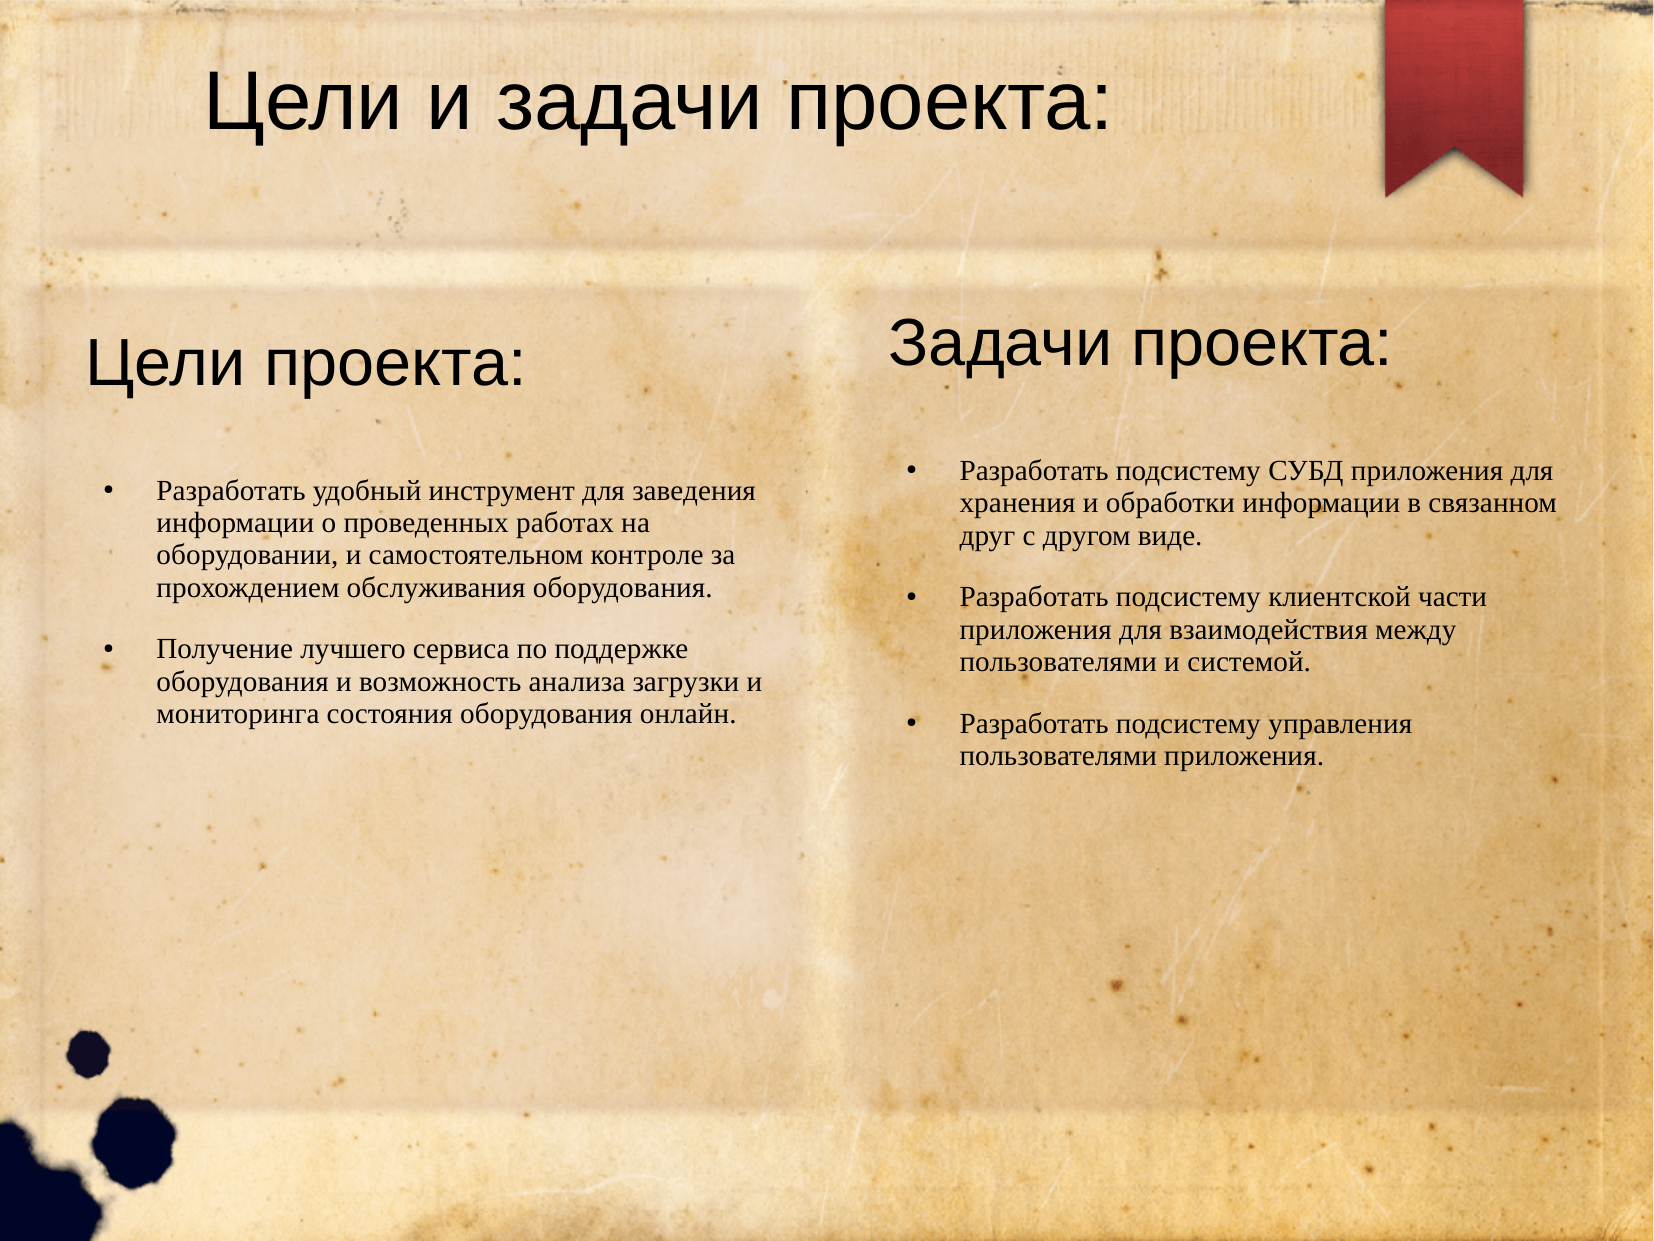

Цели и задачи проекта:
Задачи проекта:
Разработать подсистему СУБД приложения для хранения и обработки информации в связанном друг с другом виде.
Разработать подсистему клиентской части приложения для взаимодействия между пользователями и системой.
Разработать подсистему управления пользователями приложения.
Цели проекта:
Разработать удобный инструмент для заведения информации о проведенных работах на оборудовании, и самостоятельном контроле за прохождением обслуживания оборудования.
Получение лучшего сервиса по поддержке оборудования и возможность анализа загрузки и мониторинга состояния оборудования онлайн.